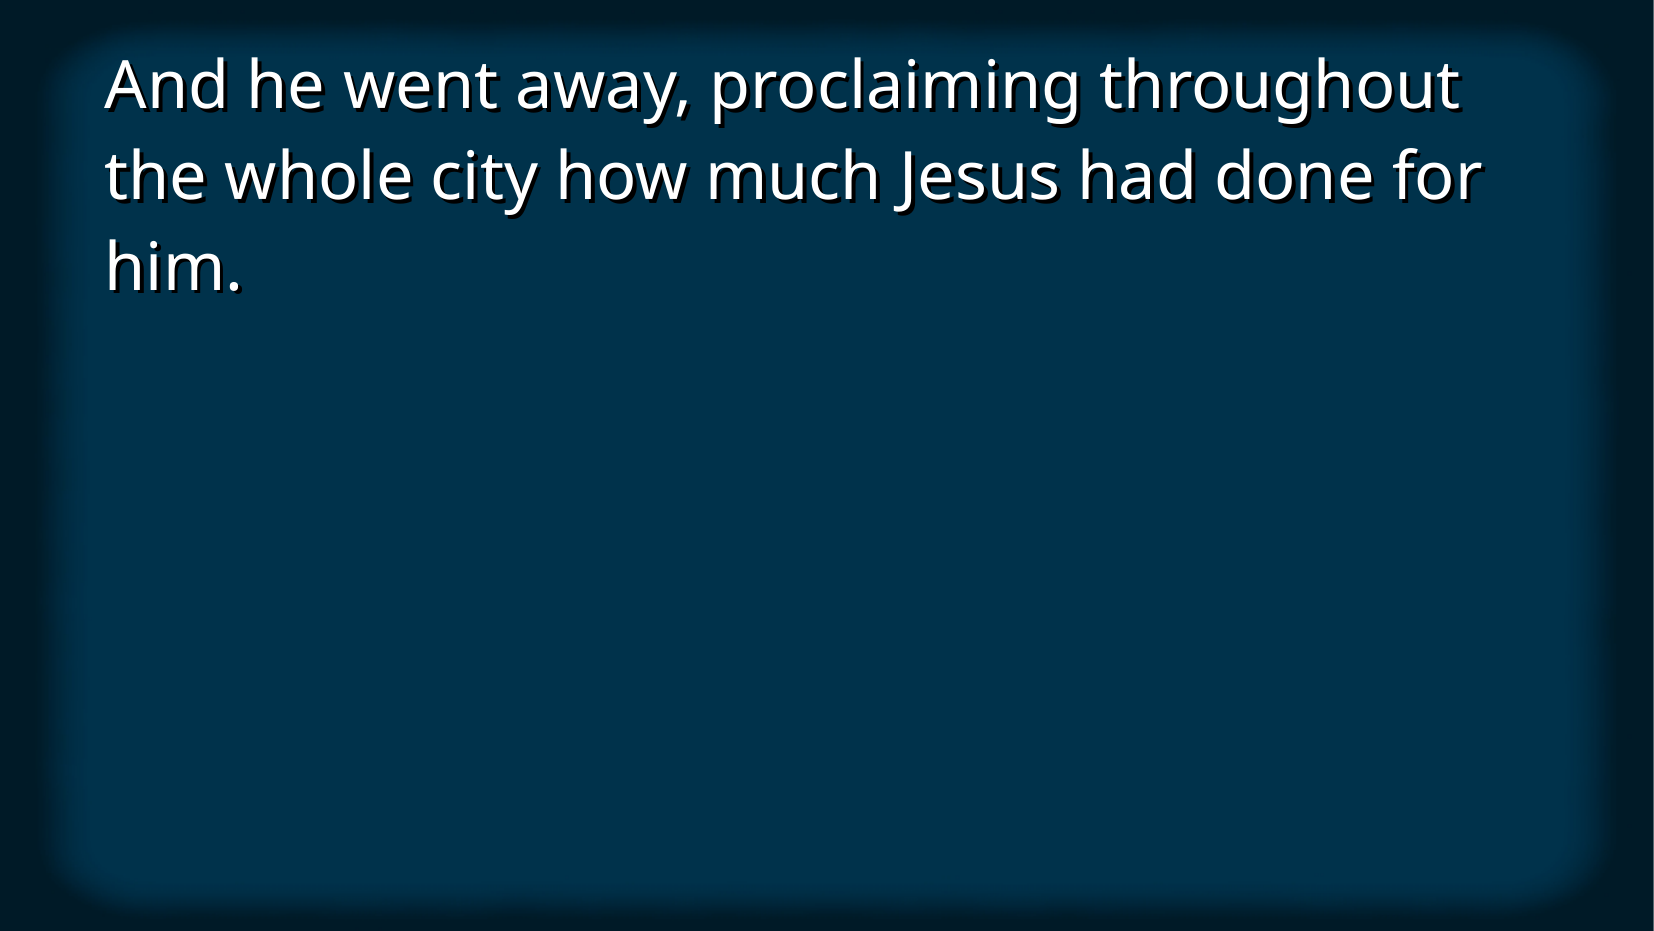

And he went away, proclaiming throughout the whole city how much Jesus had done for him.